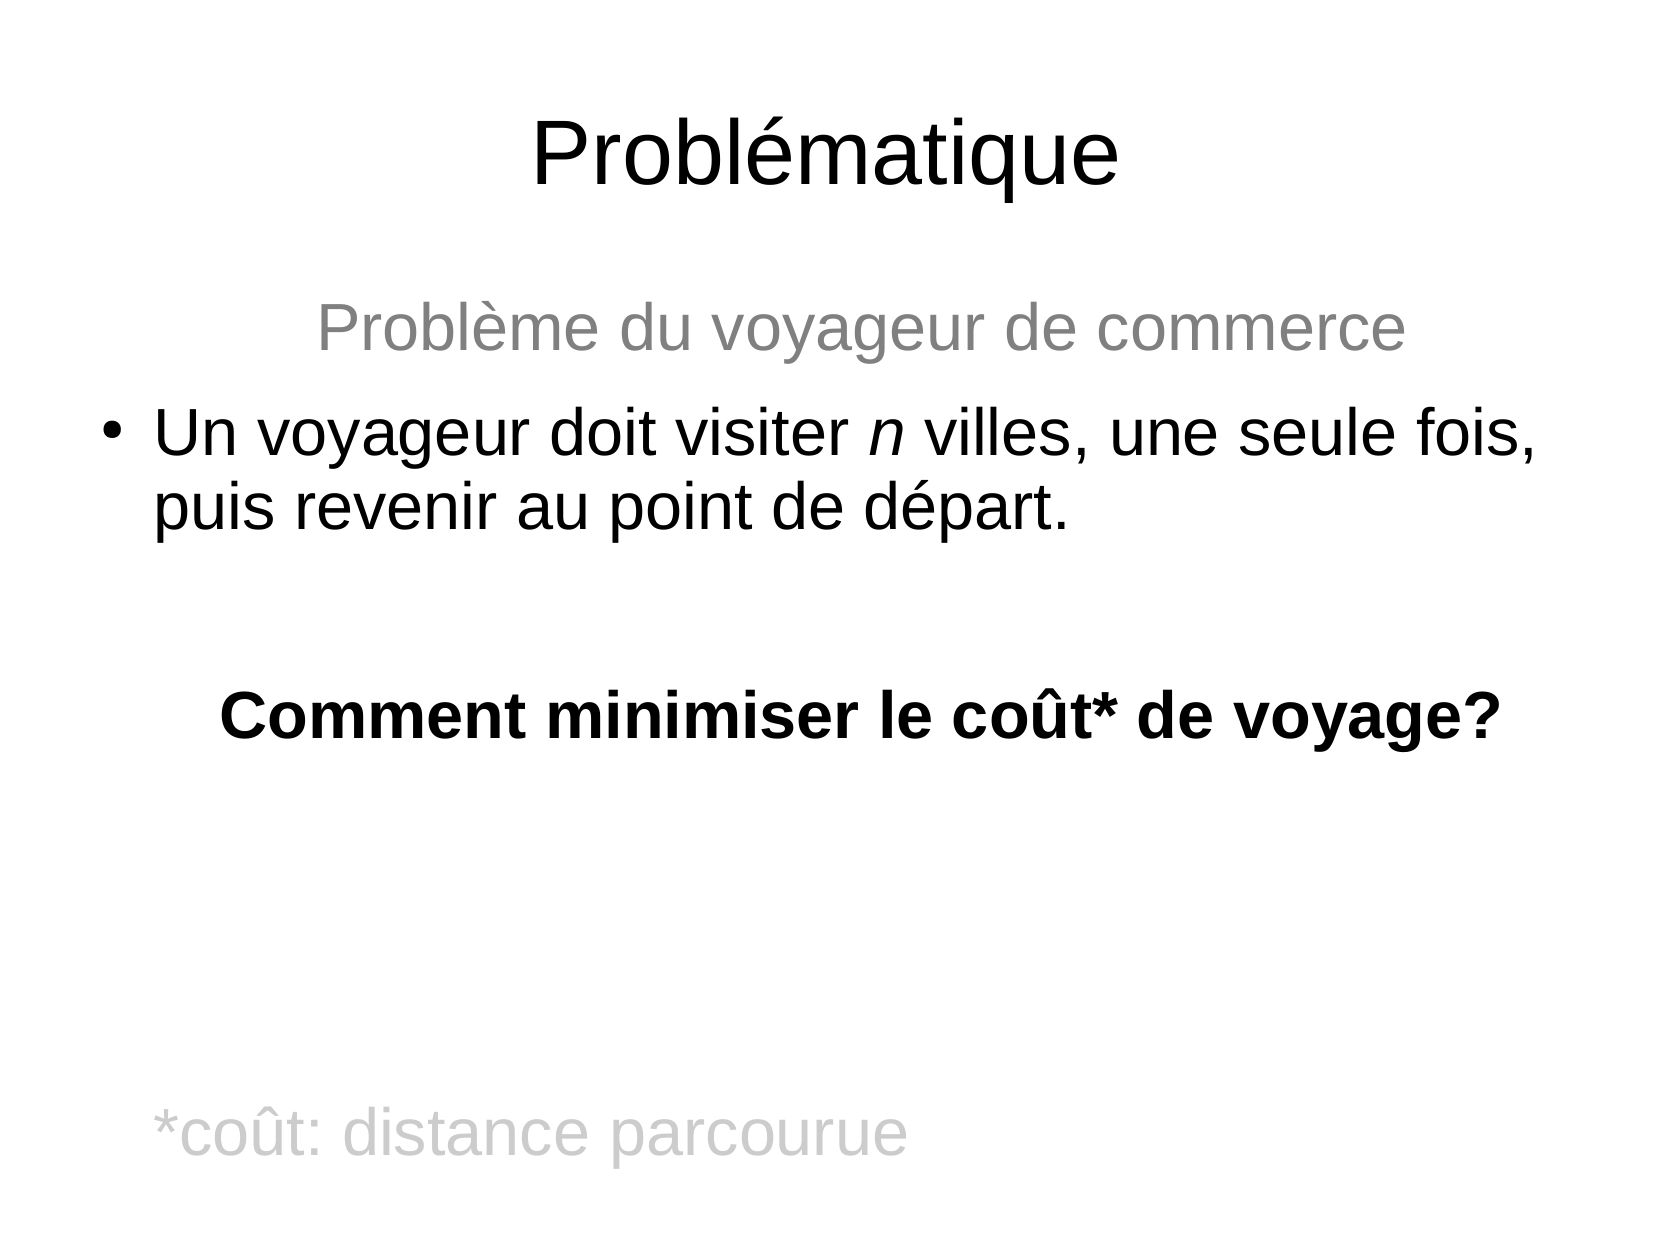

# Problématique
Problème du voyageur de commerce
Un voyageur doit visiter n villes, une seule fois, puis revenir au point de départ.
Comment minimiser le coût* de voyage?
*coût: distance parcourue